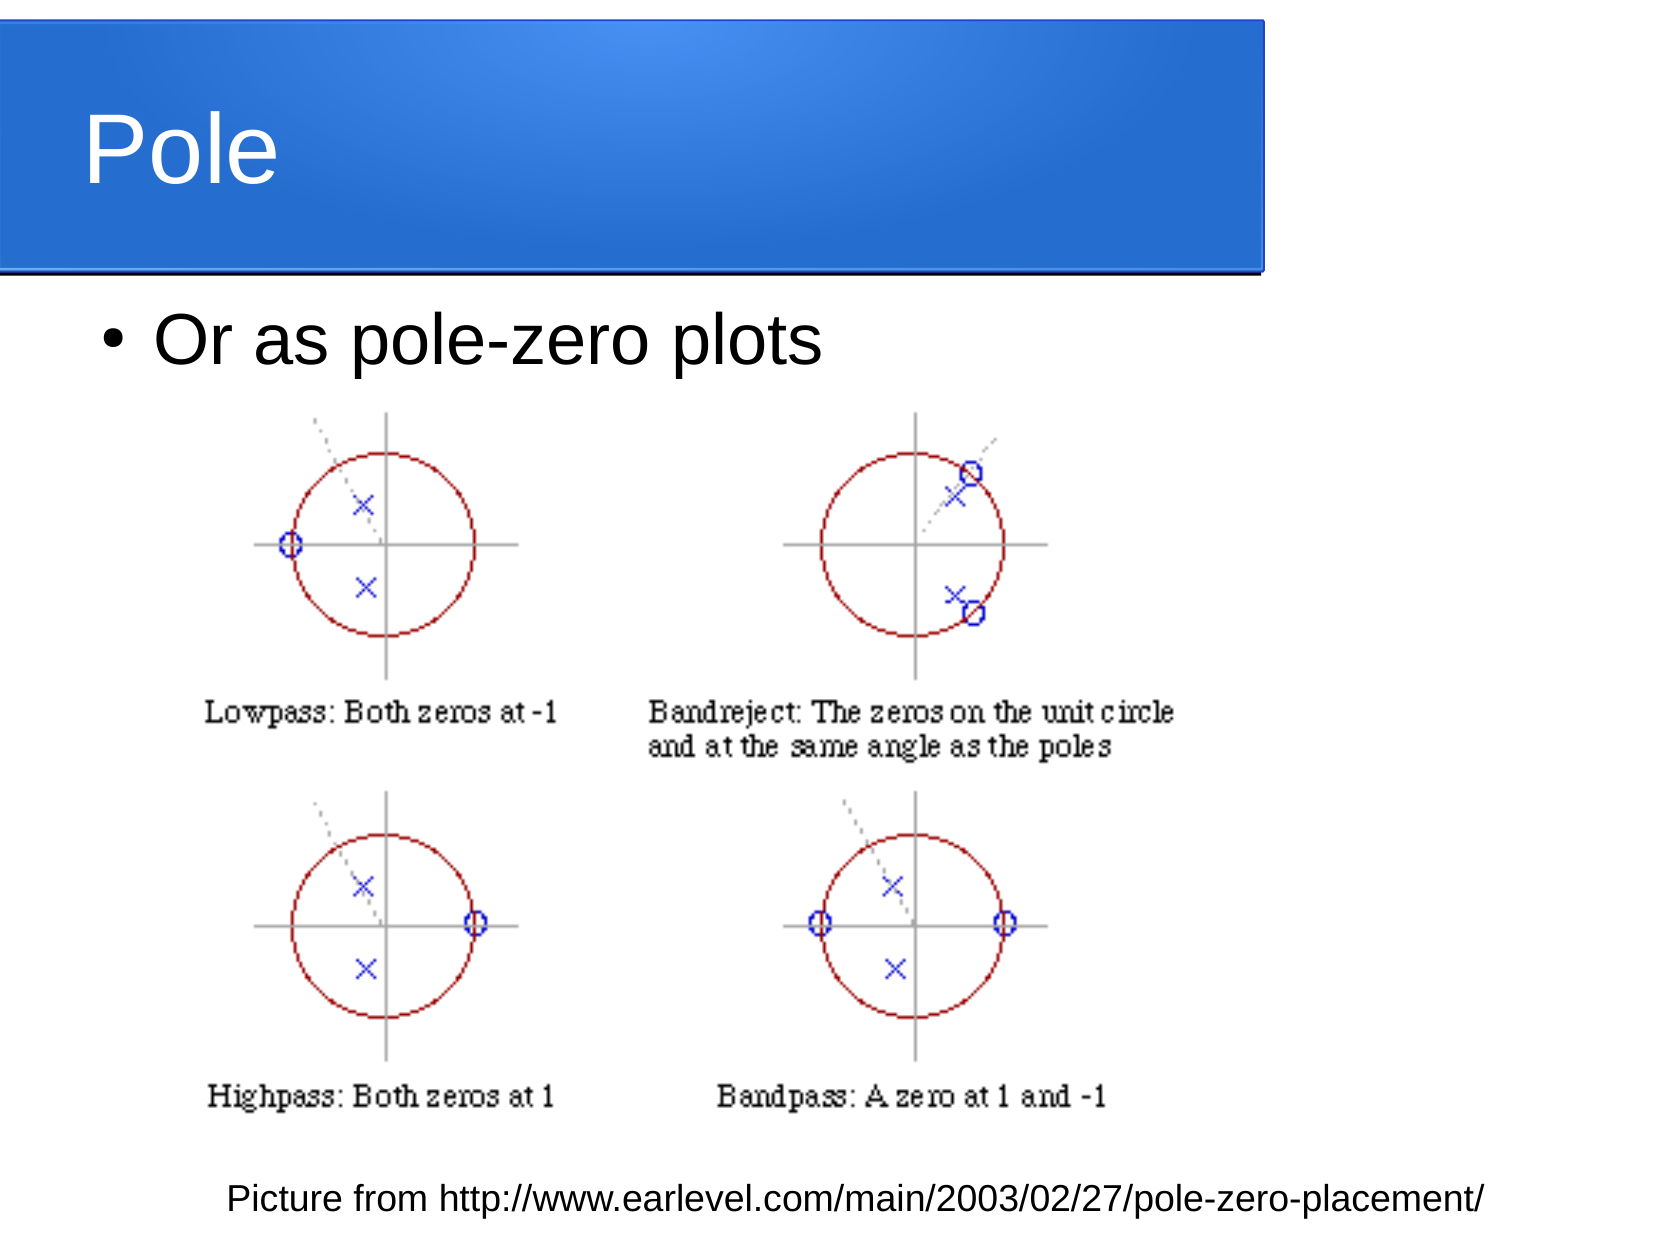

# Pole
Or as pole-zero plots
Picture from http://www.earlevel.com/main/2003/02/27/pole-zero-placement/